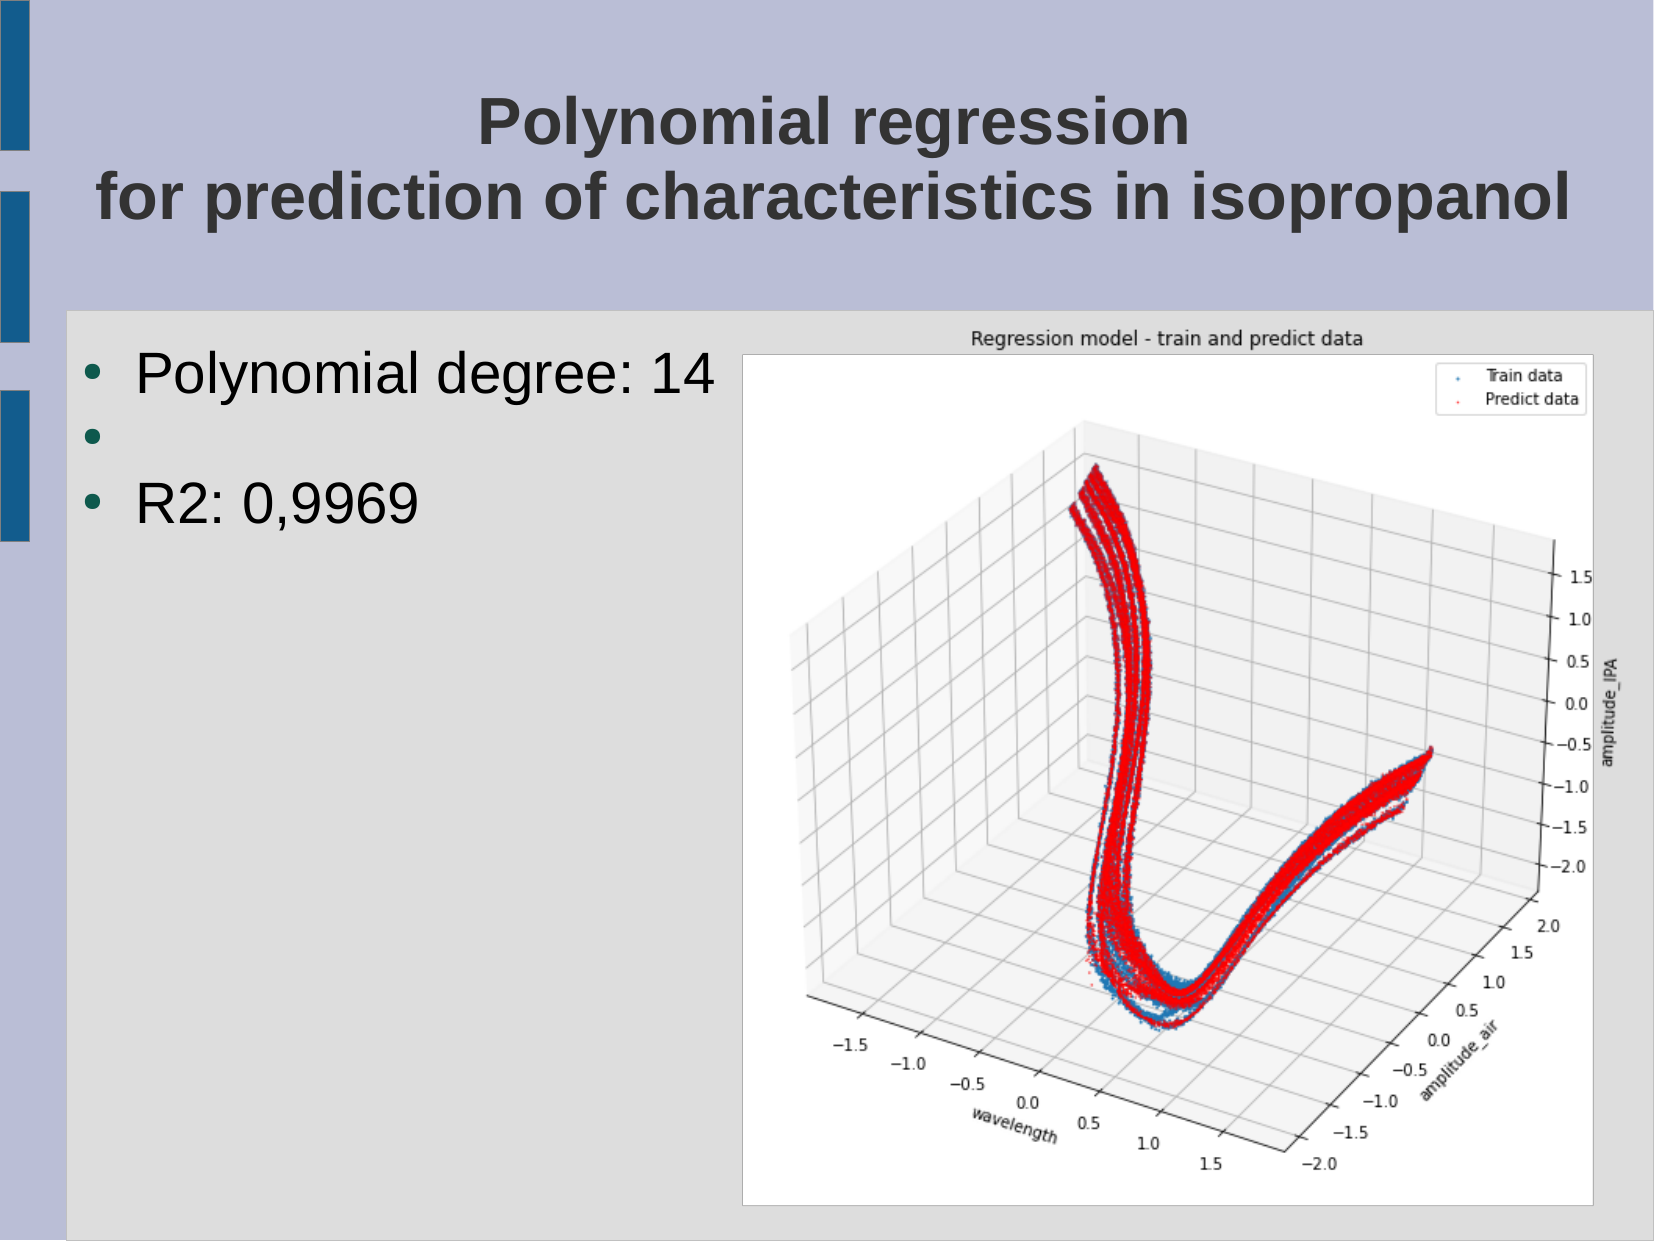

# Polynomial regression for prediction of characteristics in isopropanol
Polynomial degree: 14
R2: 0,9969